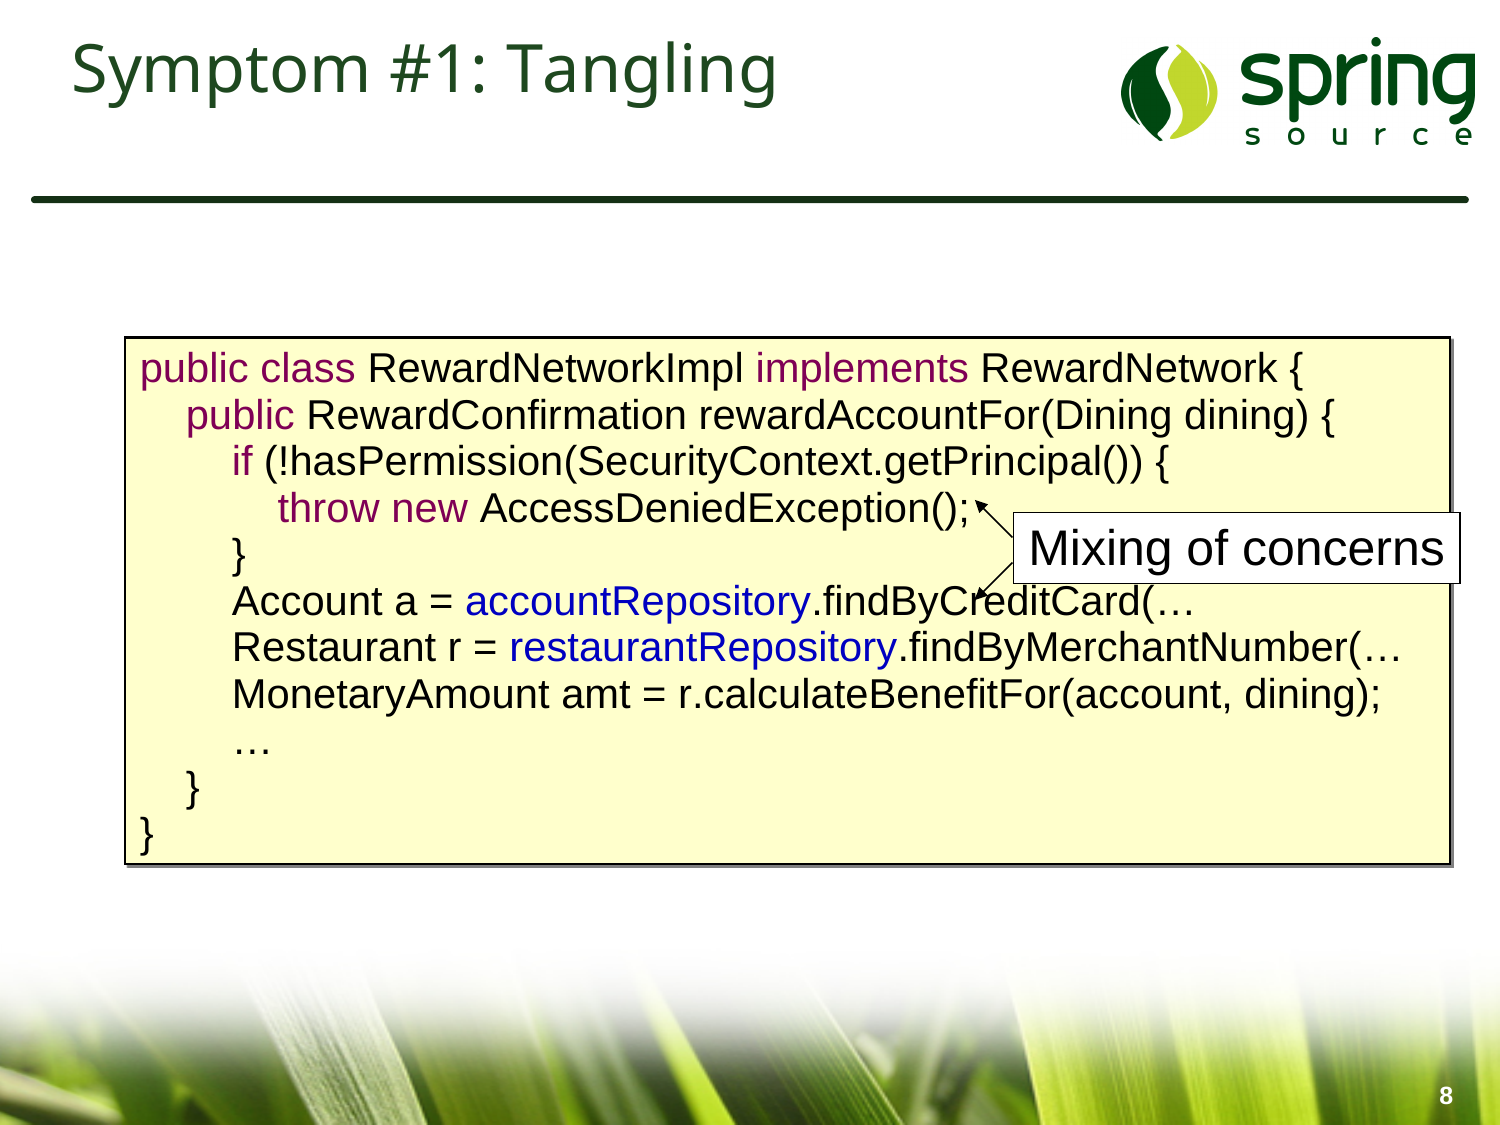

# Symptom #1: Tangling
public class RewardNetworkImpl implements RewardNetwork {
 public RewardConfirmation rewardAccountFor(Dining dining) {
 if (!hasPermission(SecurityContext.getPrincipal()) {
 throw new AccessDeniedException();
 }
 Account a = accountRepository.findByCreditCard(…
 Restaurant r = restaurantRepository.findByMerchantNumber(…
 MonetaryAmount amt = r.calculateBenefitFor(account, dining);
 …
 }
}
Mixing of concerns